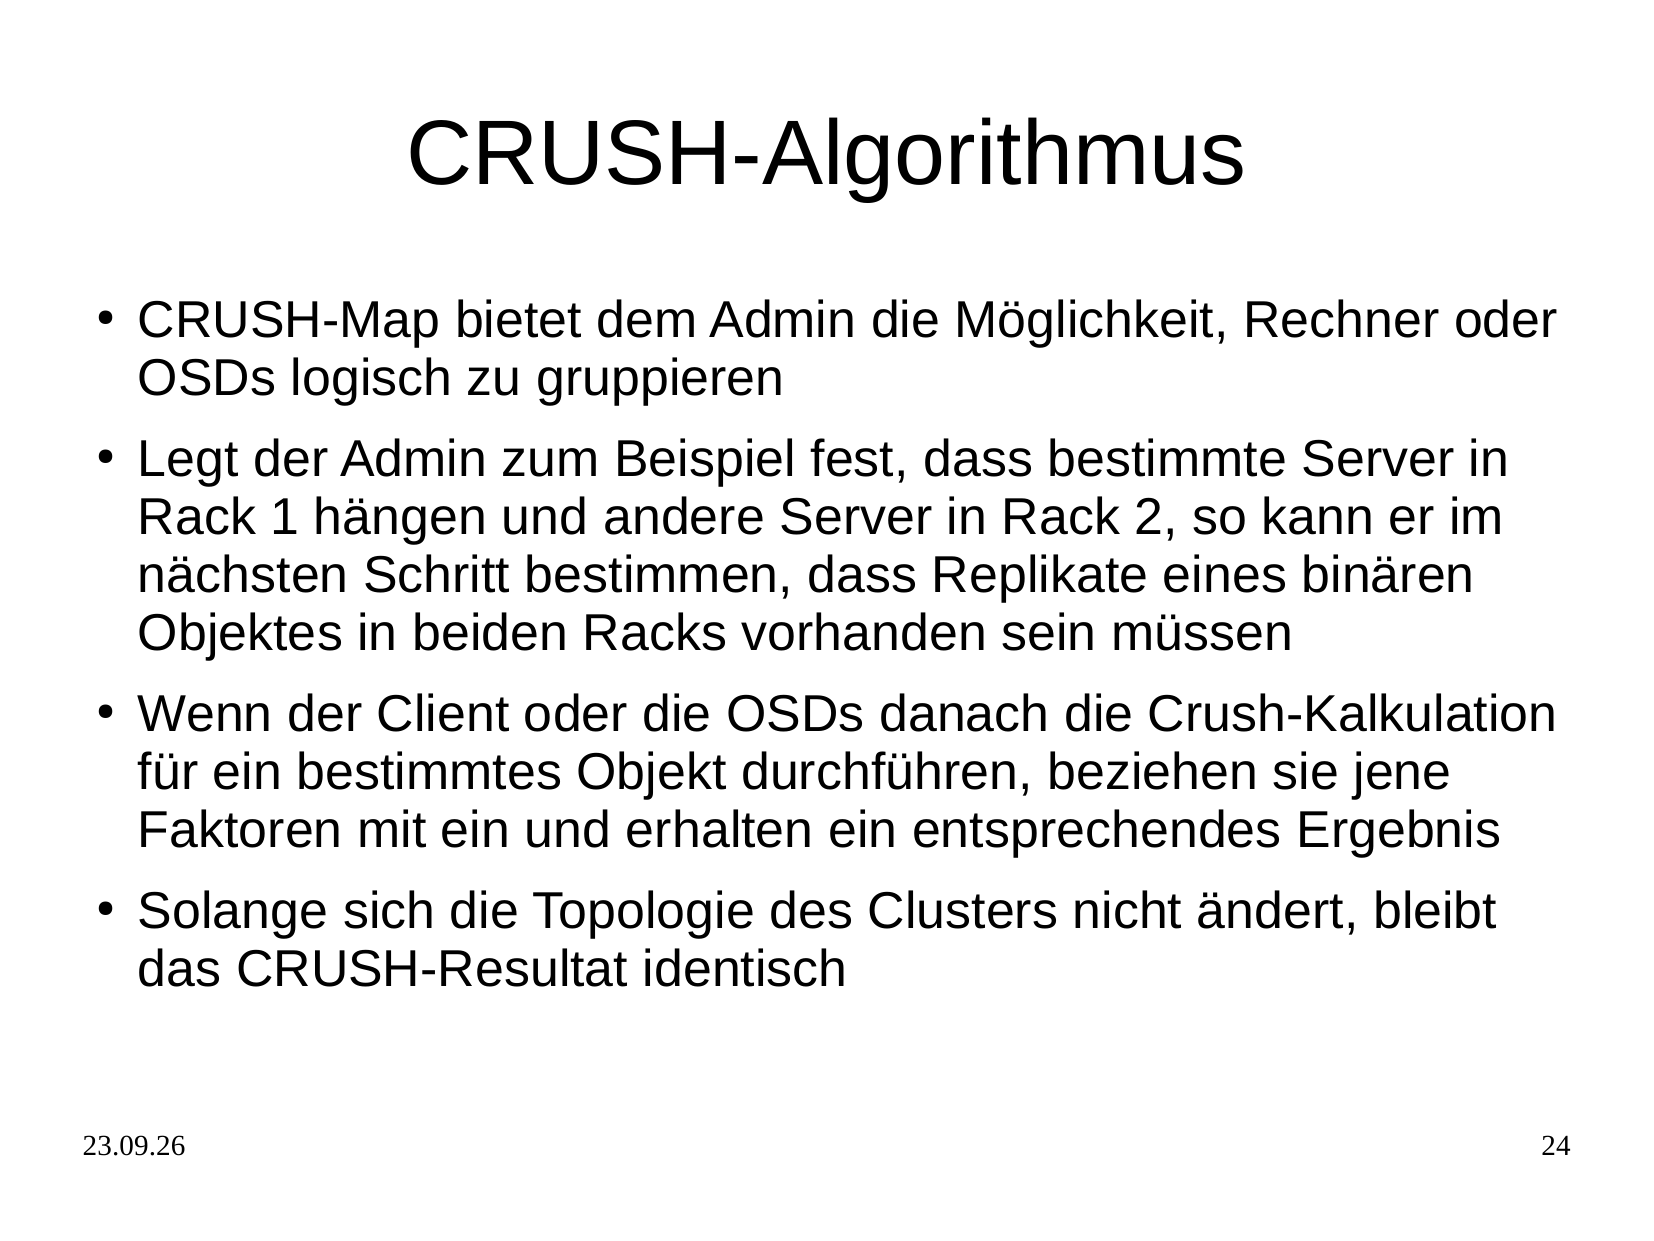

# CRUSH-Algorithmus
CRUSH-Map bietet dem Admin die Möglichkeit, Rechner oder OSDs logisch zu gruppieren
Legt der Admin zum Beispiel fest, dass bestimmte Server in Rack 1 hängen und andere Server in Rack 2, so kann er im nächsten Schritt bestimmen, dass Replikate eines binären Objektes in beiden Racks vorhanden sein müssen
Wenn der Client oder die OSDs danach die Crush-Kalkulation für ein bestimmtes Objekt durchführen, beziehen sie jene Faktoren mit ein und erhalten ein entsprechendes Ergebnis
Solange sich die Topologie des Clusters nicht ändert, bleibt das CRUSH-Resultat identisch
24